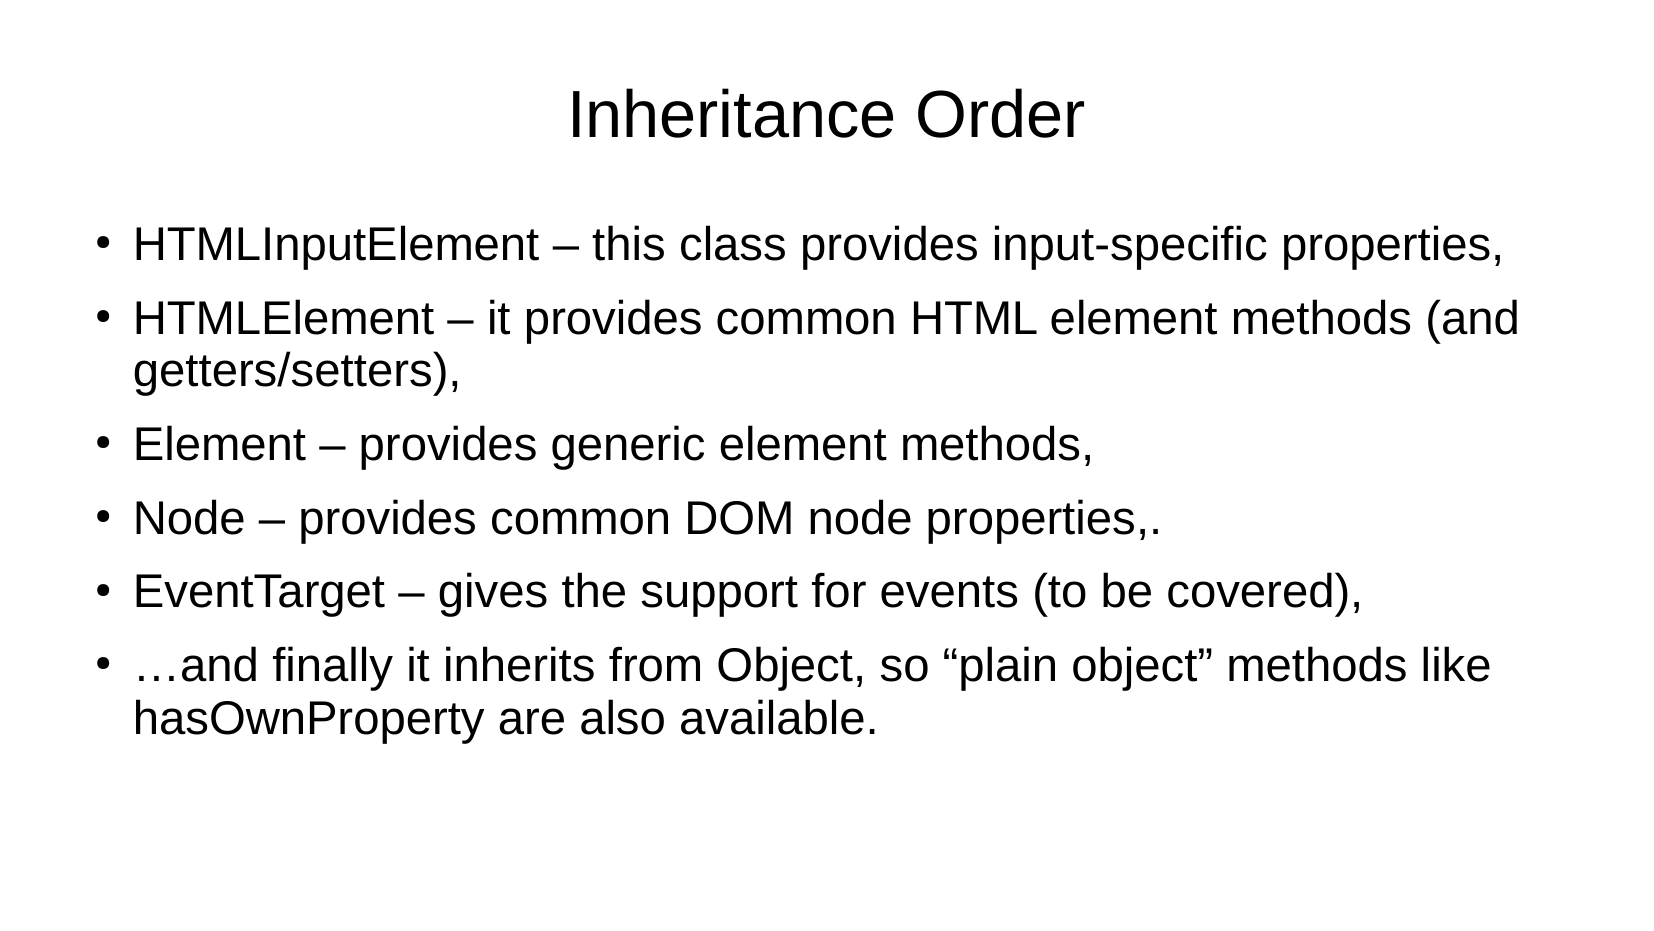

# Inheritance Order
HTMLInputElement – this class provides input-specific properties,
HTMLElement – it provides common HTML element methods (and getters/setters),
Element – provides generic element methods,
Node – provides common DOM node properties,.
EventTarget – gives the support for events (to be covered),
…and finally it inherits from Object, so “plain object” methods like hasOwnProperty are also available.